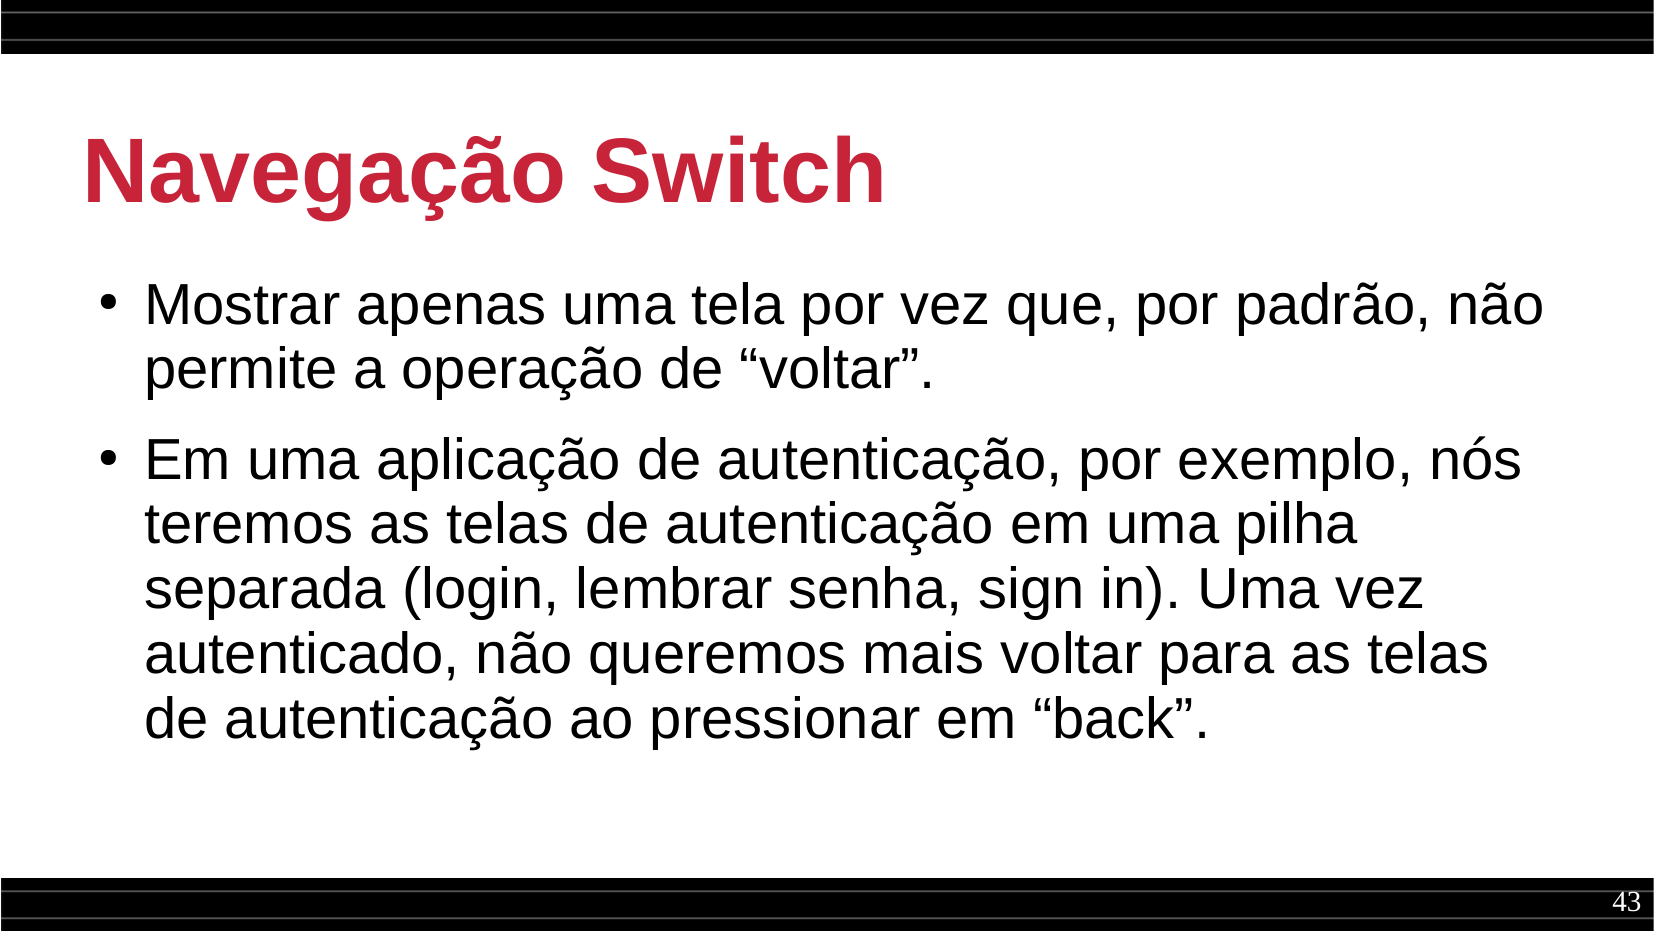

# Navegação Switch
Mostrar apenas uma tela por vez que, por padrão, não permite a operação de “voltar”.
Em uma aplicação de autenticação, por exemplo, nós teremos as telas de autenticação em uma pilha separada (login, lembrar senha, sign in). Uma vez autenticado, não queremos mais voltar para as telas de autenticação ao pressionar em “back”.